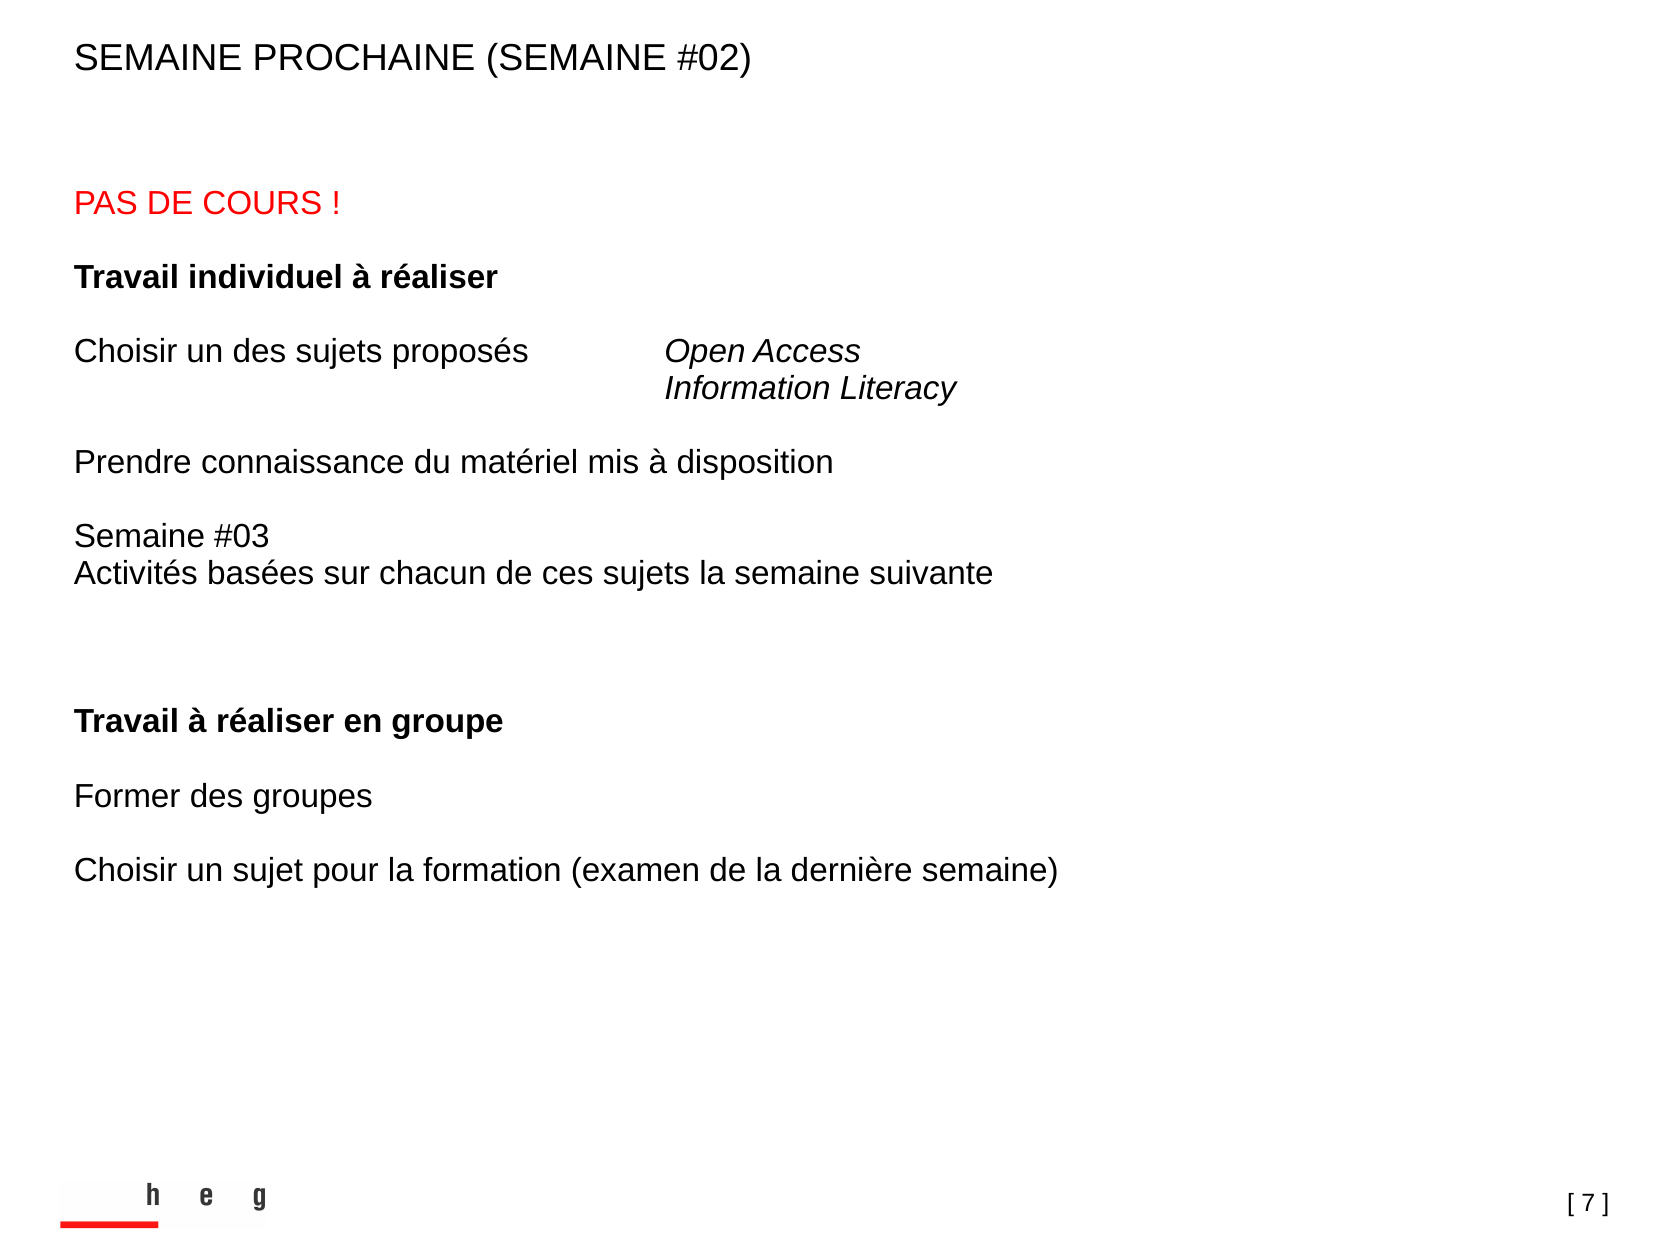

SEMAINE PROCHAINE (SEMAINE #02)
PAS DE COURS !
Travail individuel à réaliser
Choisir un des sujets proposés	Open Access
	Information Literacy
Prendre connaissance du matériel mis à disposition
Semaine #03
Activités basées sur chacun de ces sujets la semaine suivante
Travail à réaliser en groupe
Former des groupes
Choisir un sujet pour la formation (examen de la dernière semaine)